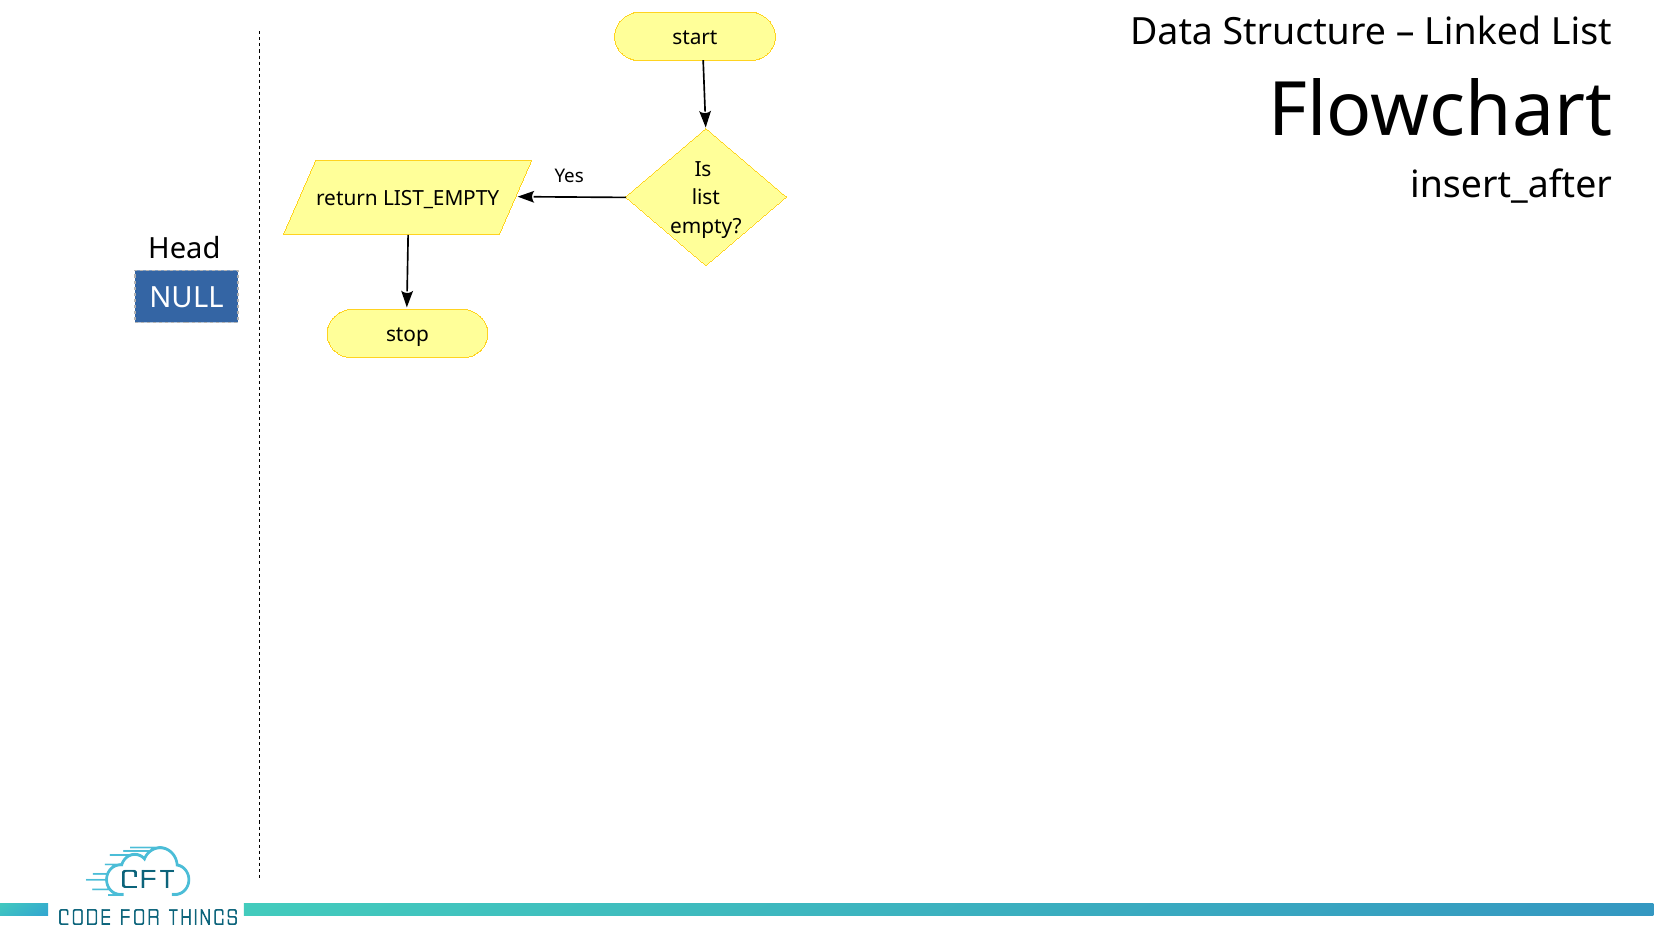

# Data Structure – Linked List Flowchart insert_after
start
Is
list
empty?
Yes
return LIST_EMPTY
Head
NULL
stop